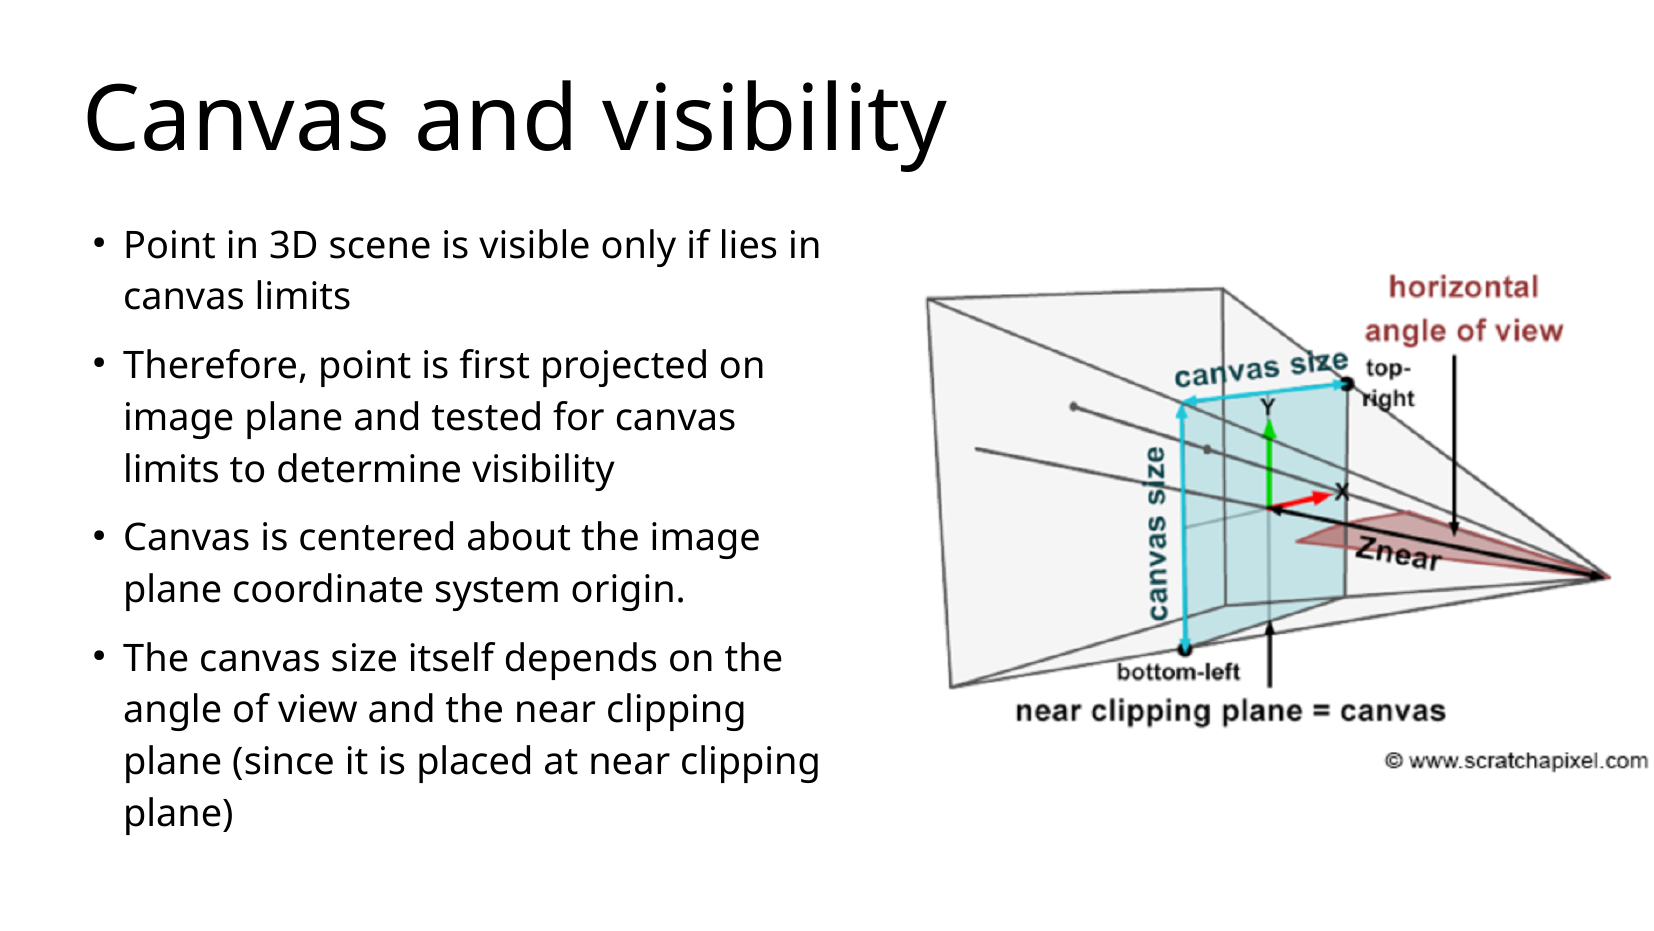

# Canvas and visibility
Point in 3D scene is visible only if lies in canvas limits
Therefore, point is first projected on image plane and tested for canvas limits to determine visibility
Canvas is centered about the image plane coordinate system origin.
The canvas size itself depends on the angle of view and the near clipping plane (since it is placed at near clipping plane)